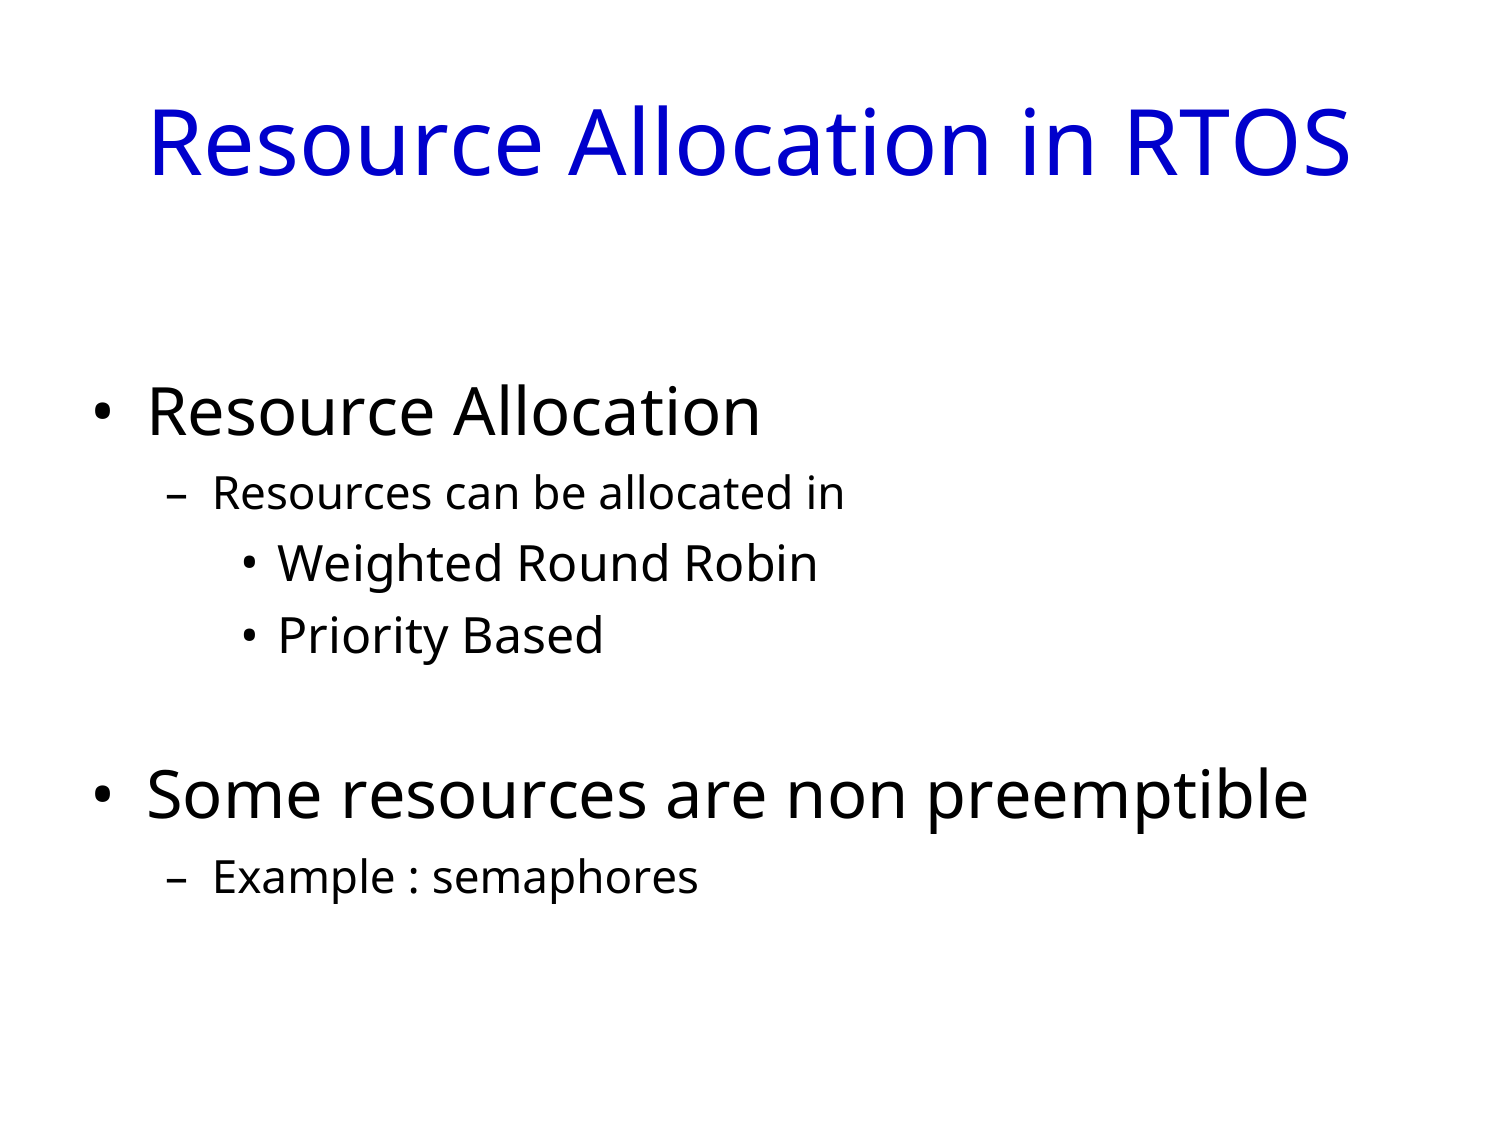

# Resource Allocation in RTOS
Resource Allocation
Resources can be allocated in
Weighted Round Robin
Priority Based
Some resources are non preemptible
Example : semaphores